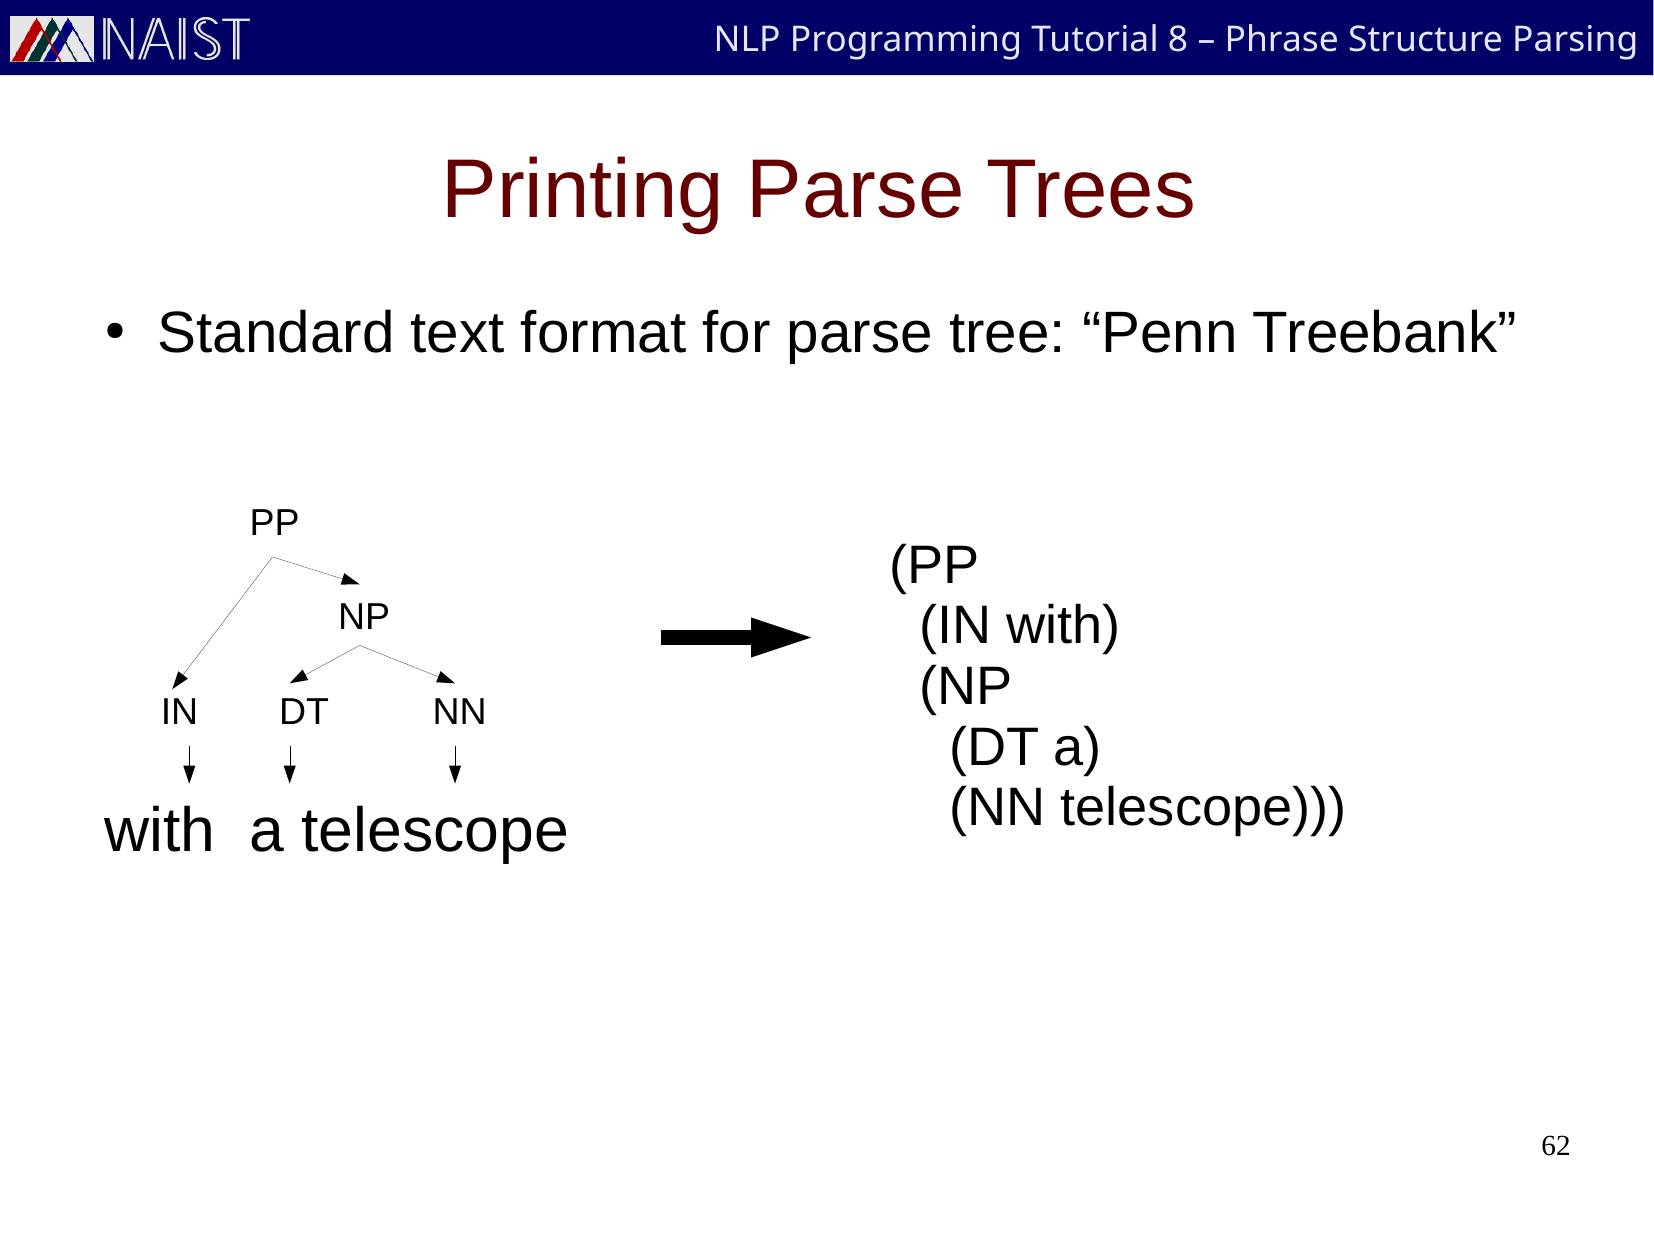

# Printing Parse Trees
Standard text format for parse tree: “Penn Treebank”
PP
(PP
 (IN with)
 (NP
 (DT a)
 (NN telescope)))
NP
IN
DT
NN
with a telescope
62